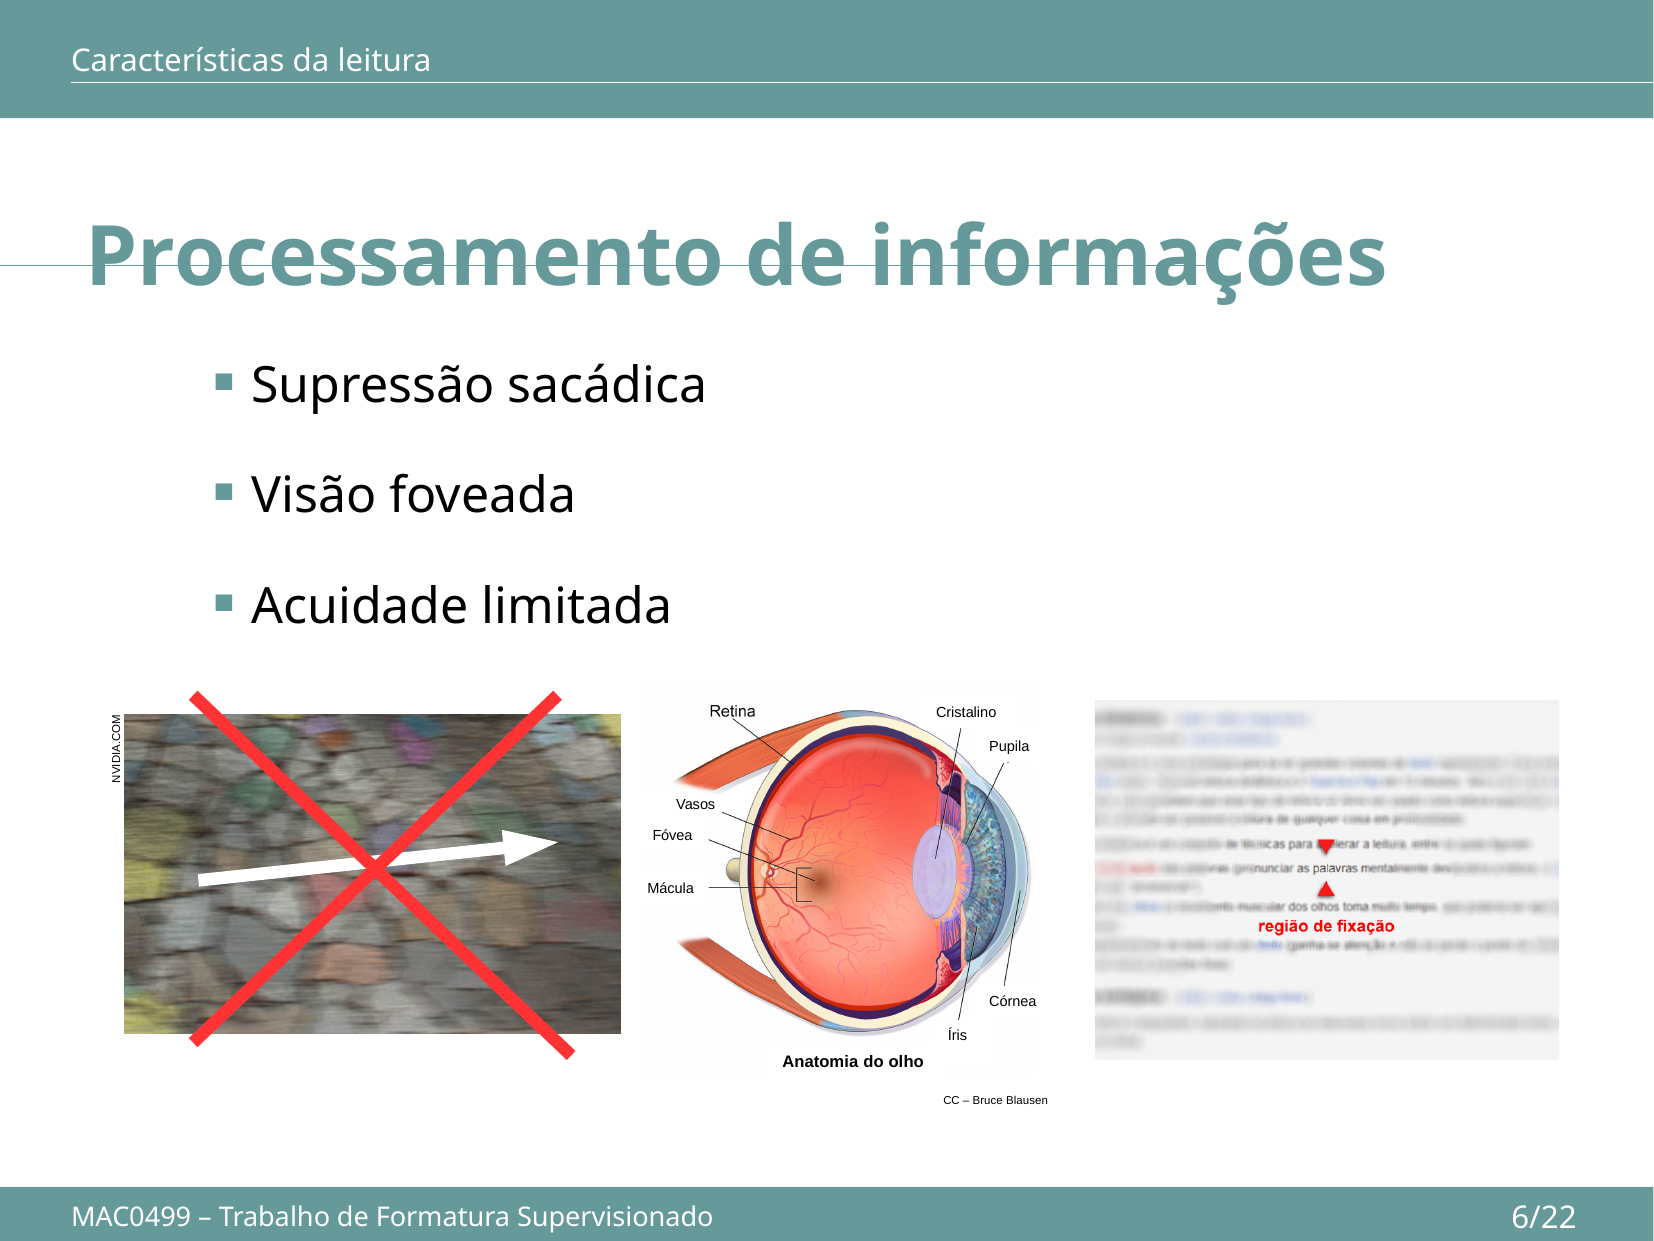

# Características da leitura
Processamento de informações
Supressão sacádica
Visão foveada
Acuidade limitada
CC – Bruce Blausen
Cristalino
Pupila
Vasos
Fóvea
Mácula
Córnea
Íris
Anatomia do olho
NVIDIA.COM
MAC0499 – Trabalho de Formatura Supervisionado
6/22